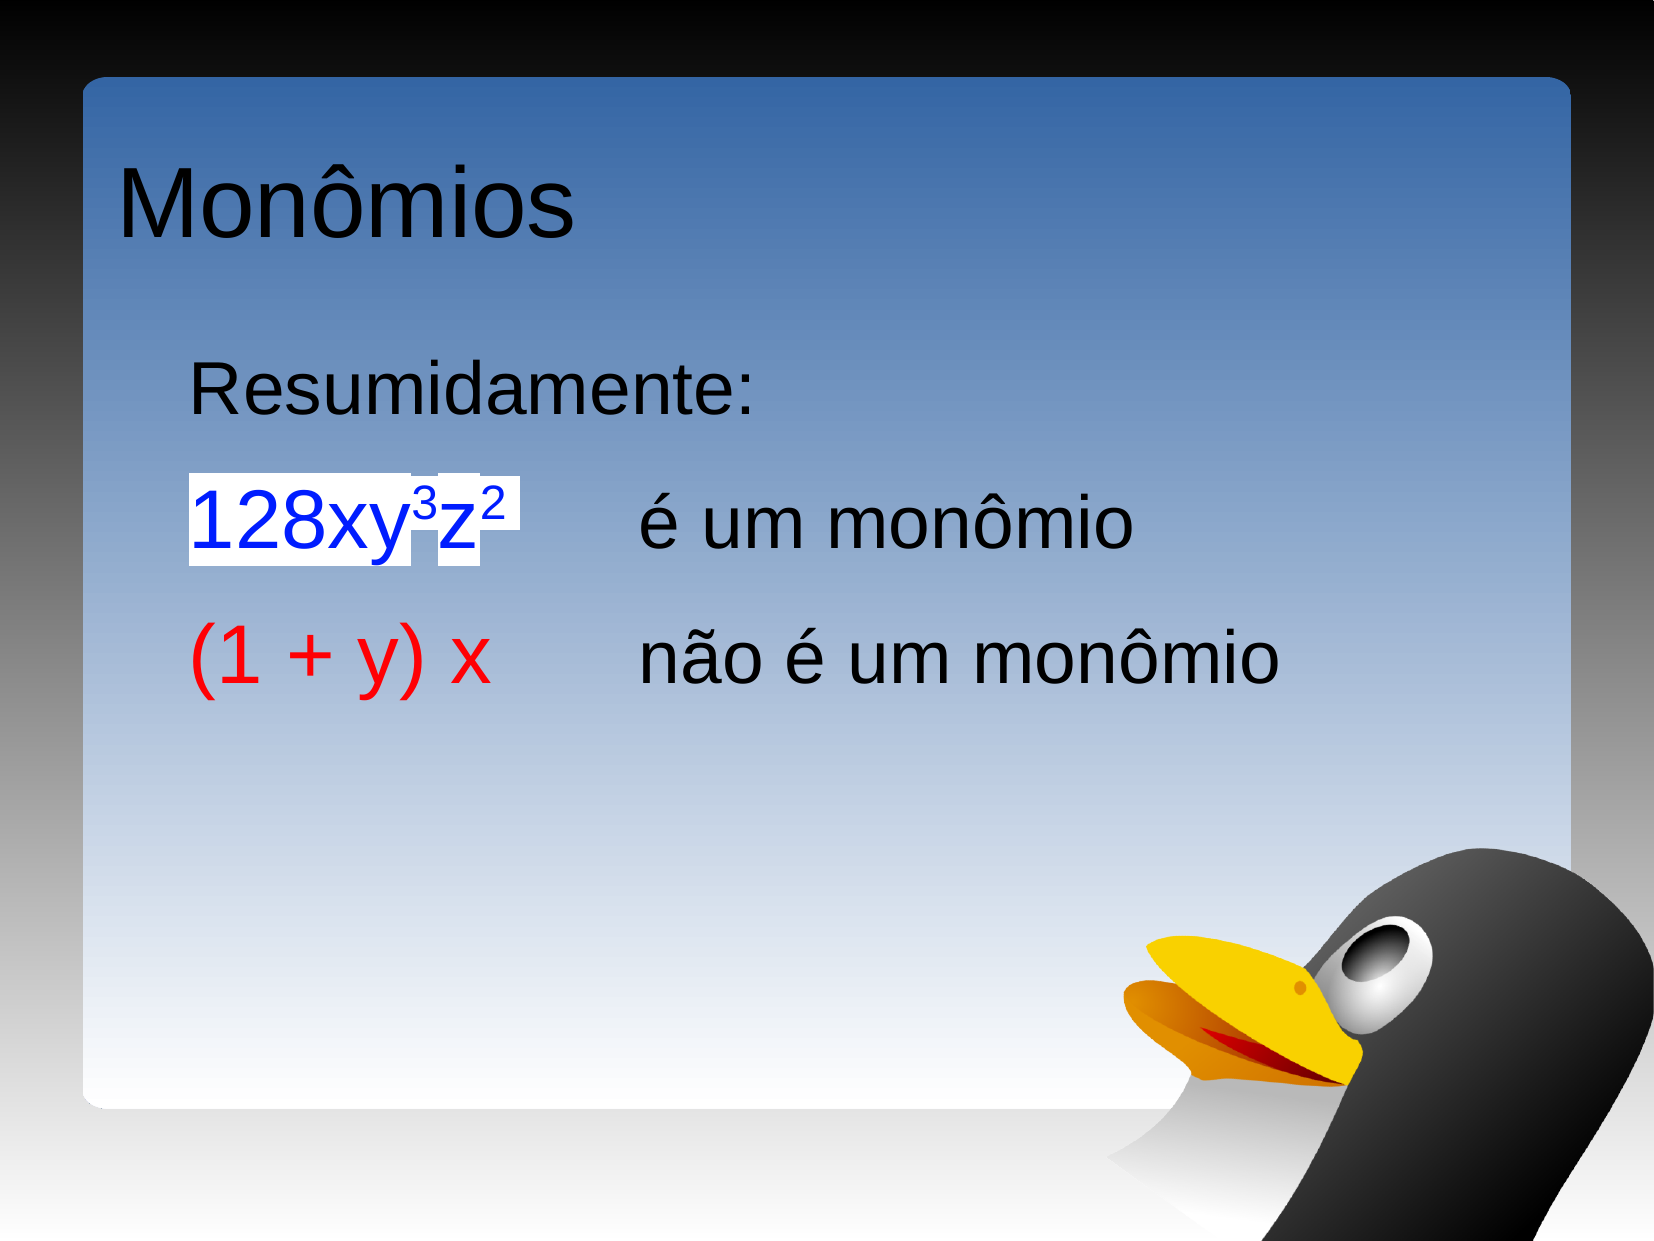

Monômios
	Resumidamente:
	128xy3z2 		é um monômio
	(1 + y) x 		não é um monômio